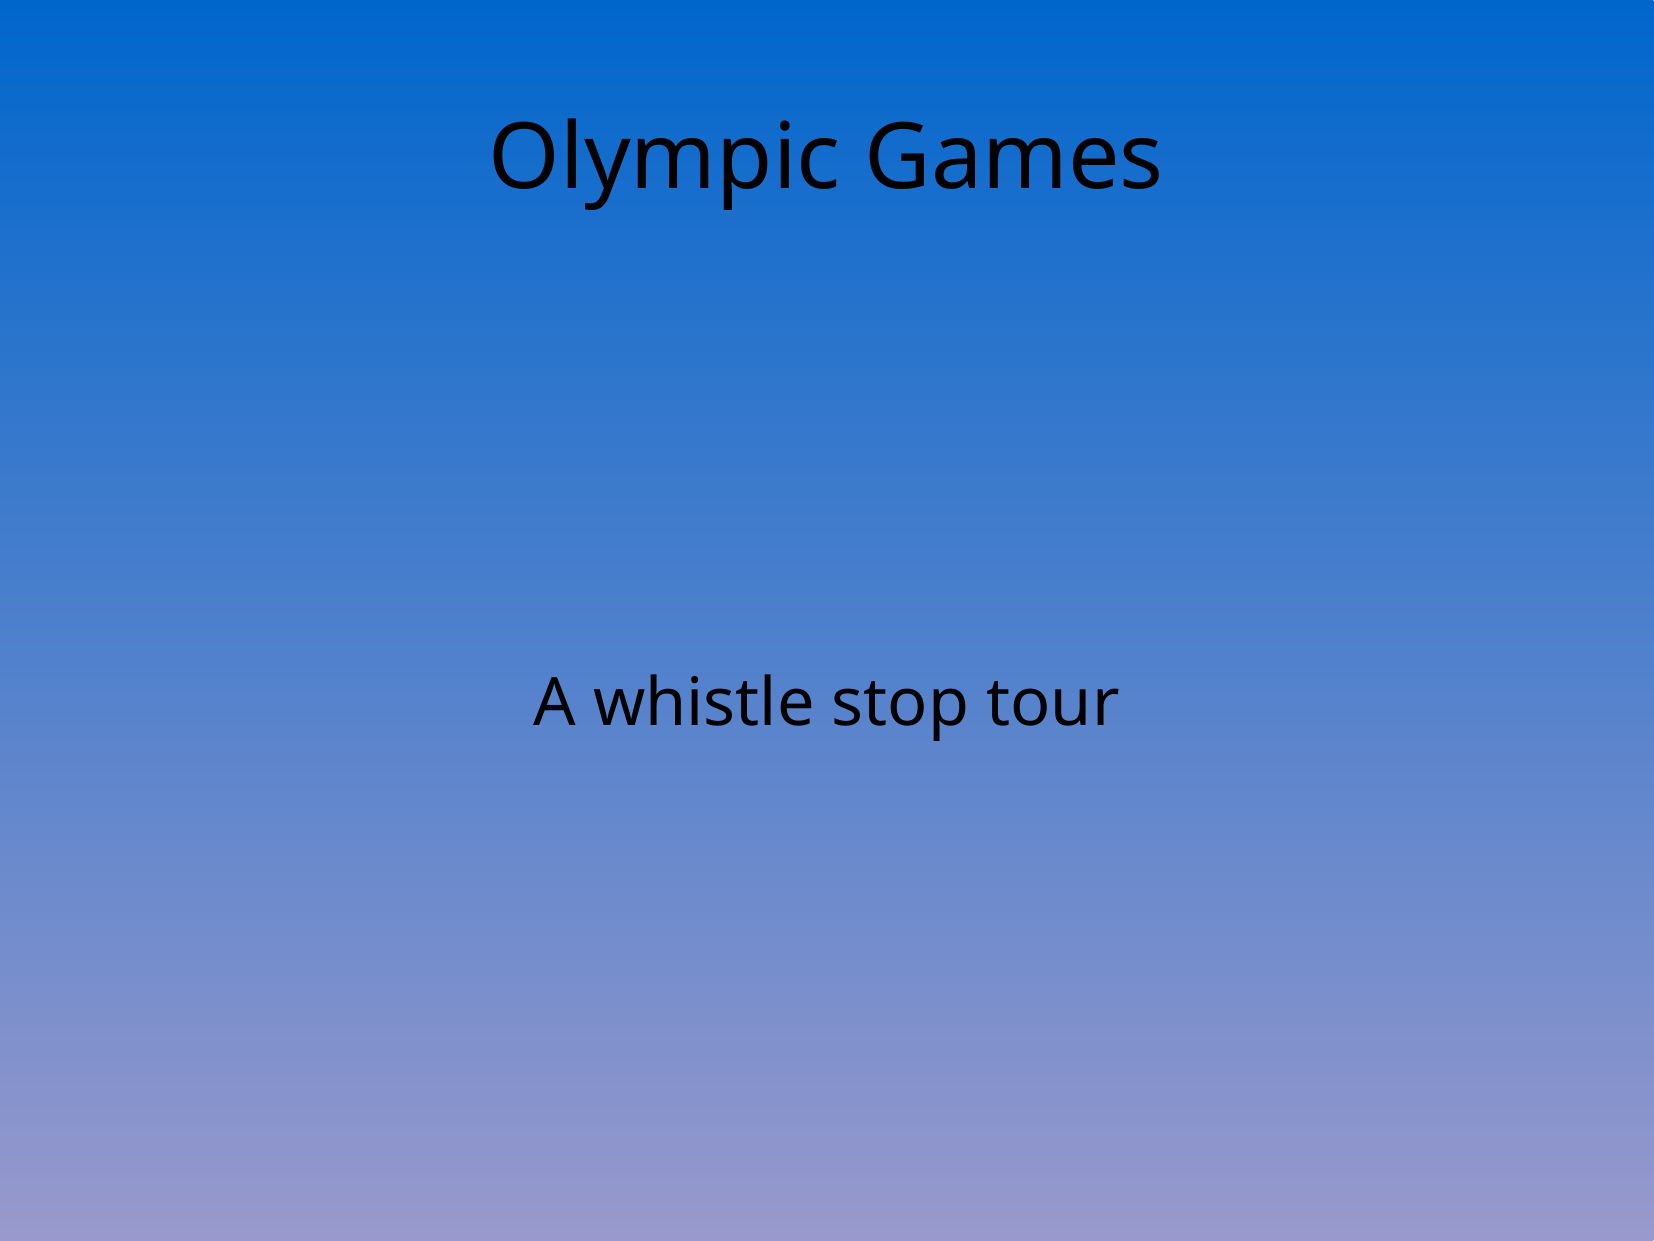

# Olympic Games
A whistle stop tour